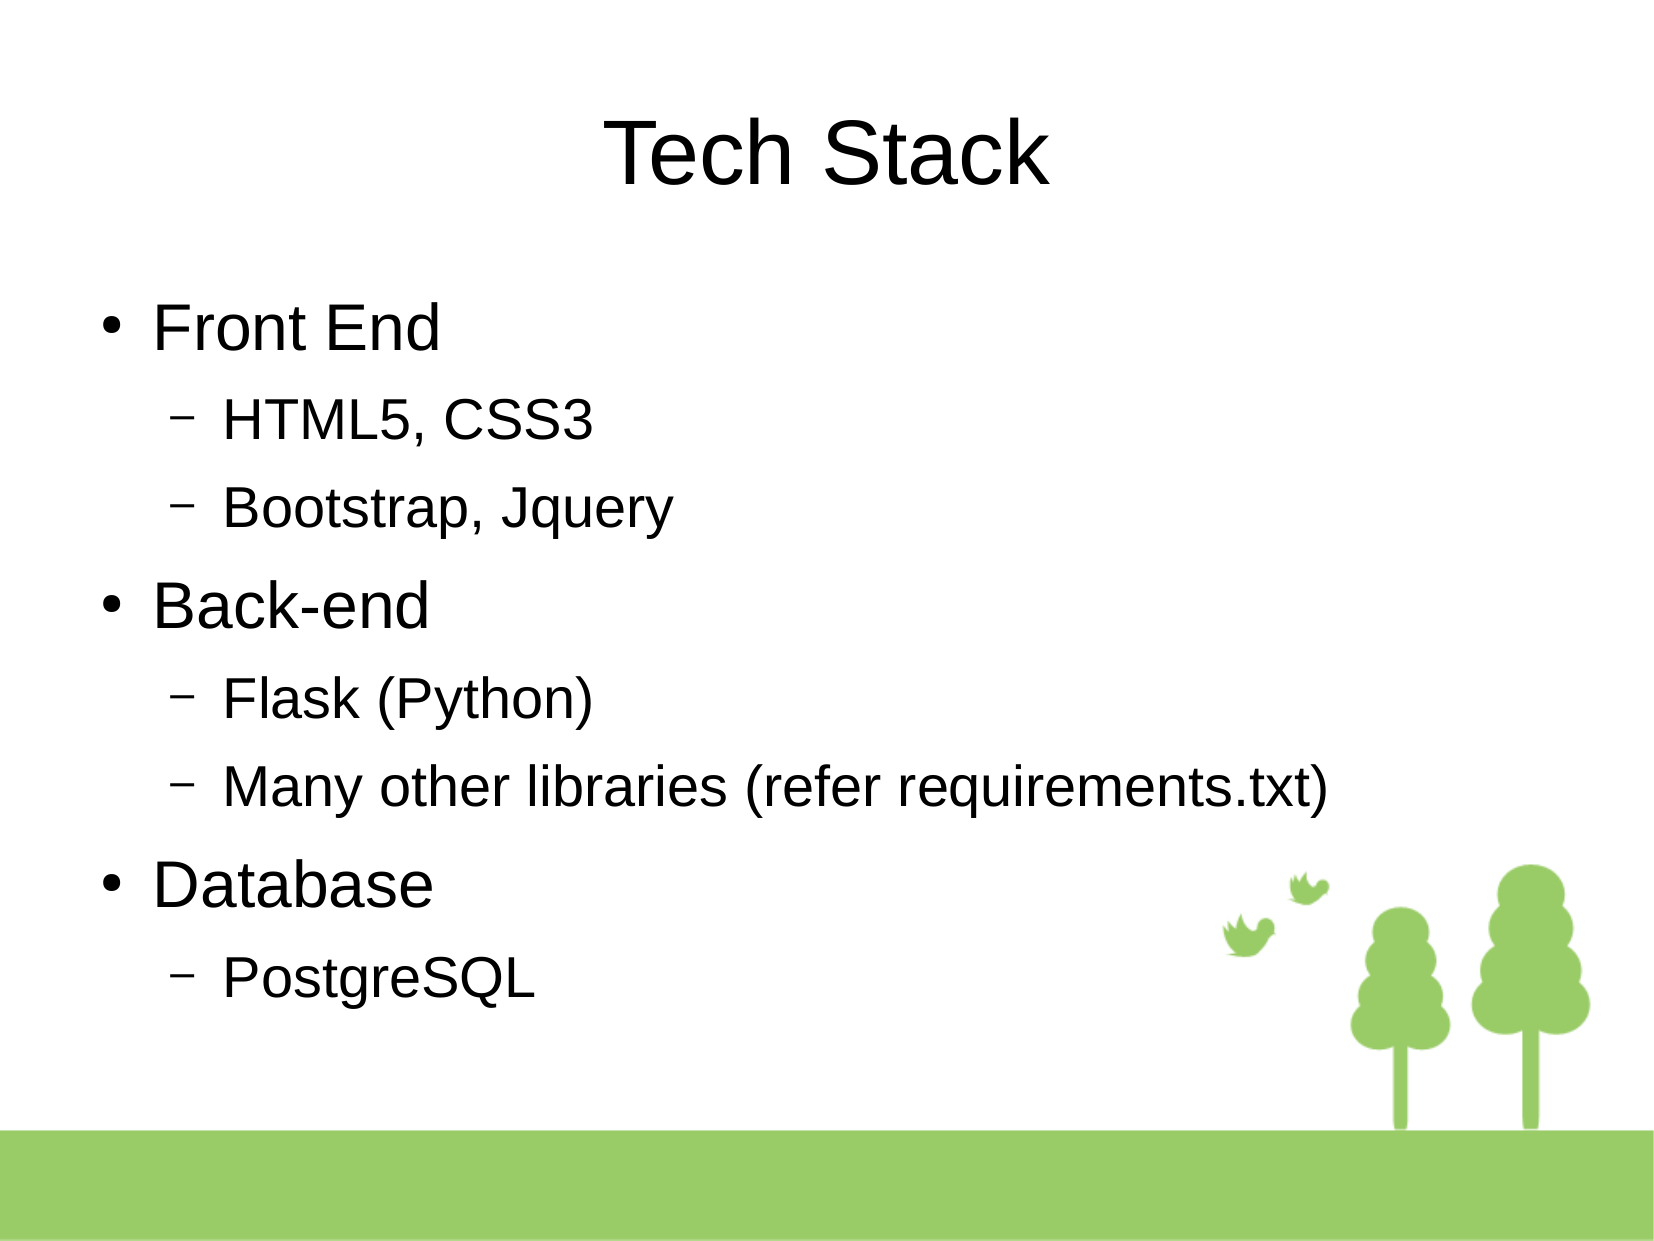

# Tech Stack
Front End
HTML5, CSS3
Bootstrap, Jquery
Back-end
Flask (Python)
Many other libraries (refer requirements.txt)
Database
PostgreSQL